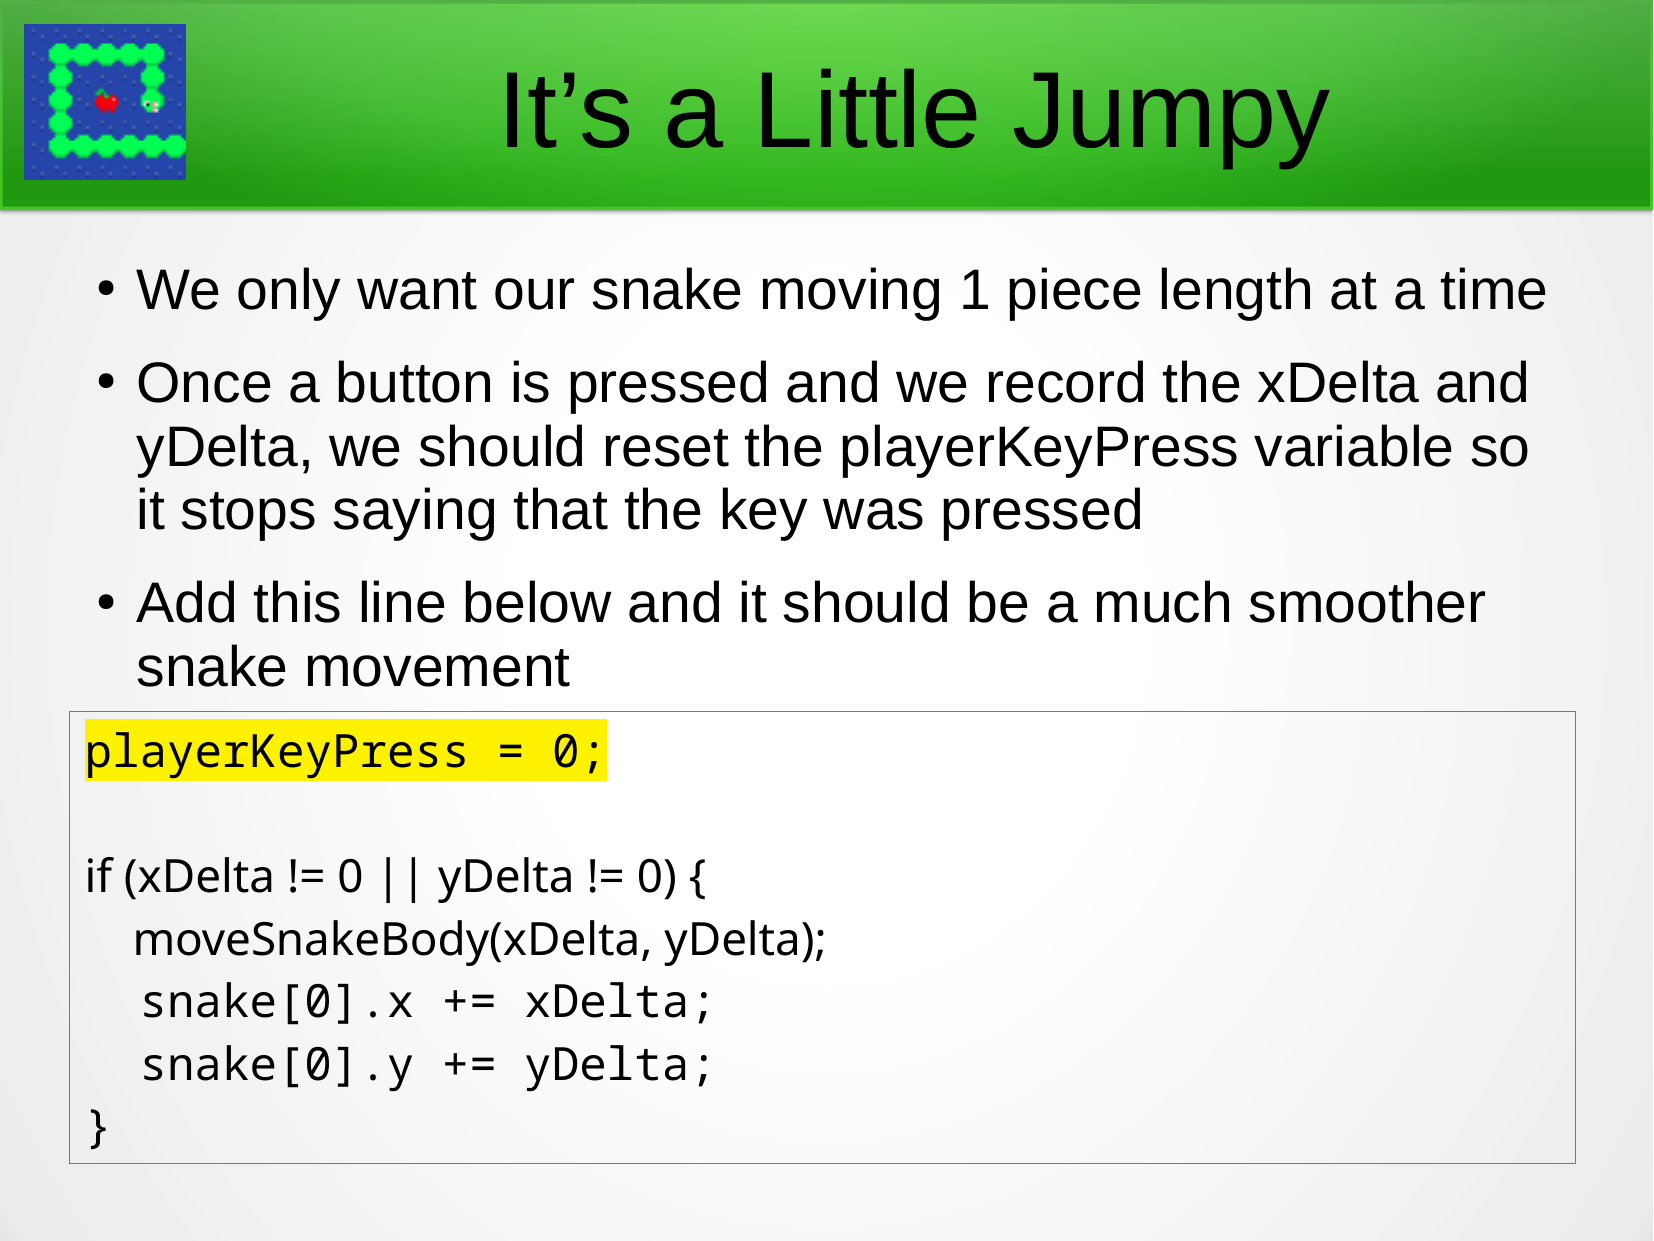

# It’s a Little Jumpy
We only want our snake moving 1 piece length at a time
Once a button is pressed and we record the xDelta and yDelta, we should reset the playerKeyPress variable so it stops saying that the key was pressed
Add this line below and it should be a much smoother snake movement
playerKeyPress = 0;
if (xDelta != 0 || yDelta != 0) {
 moveSnakeBody(xDelta, yDelta);
 snake[0].x += xDelta;
 snake[0].y += yDelta;
}